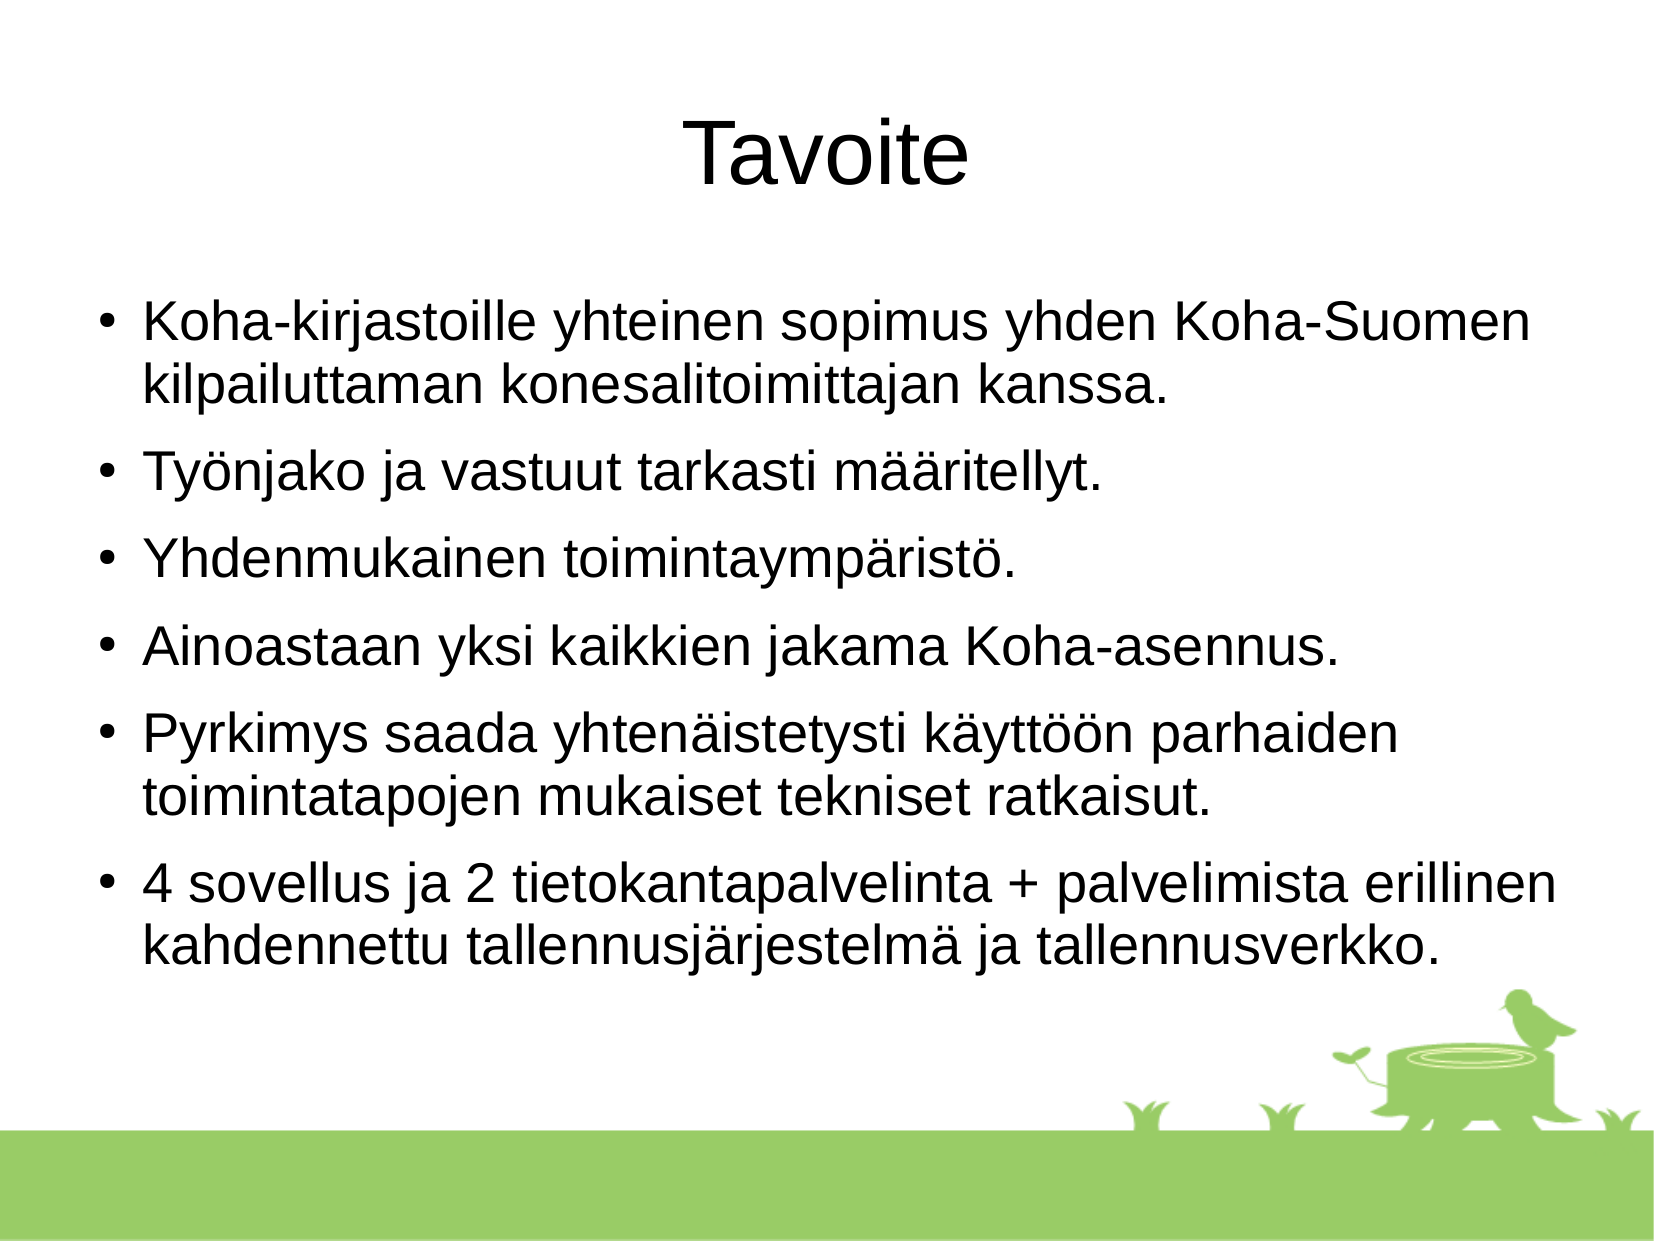

# Tavoite
Koha-kirjastoille yhteinen sopimus yhden Koha-Suomen kilpailuttaman konesalitoimittajan kanssa.
Työnjako ja vastuut tarkasti määritellyt.
Yhdenmukainen toimintaympäristö.
Ainoastaan yksi kaikkien jakama Koha-asennus.
Pyrkimys saada yhtenäistetysti käyttöön parhaiden toimintatapojen mukaiset tekniset ratkaisut.
4 sovellus ja 2 tietokantapalvelinta + palvelimista erillinen kahdennettu tallennusjärjestelmä ja tallennusverkko.